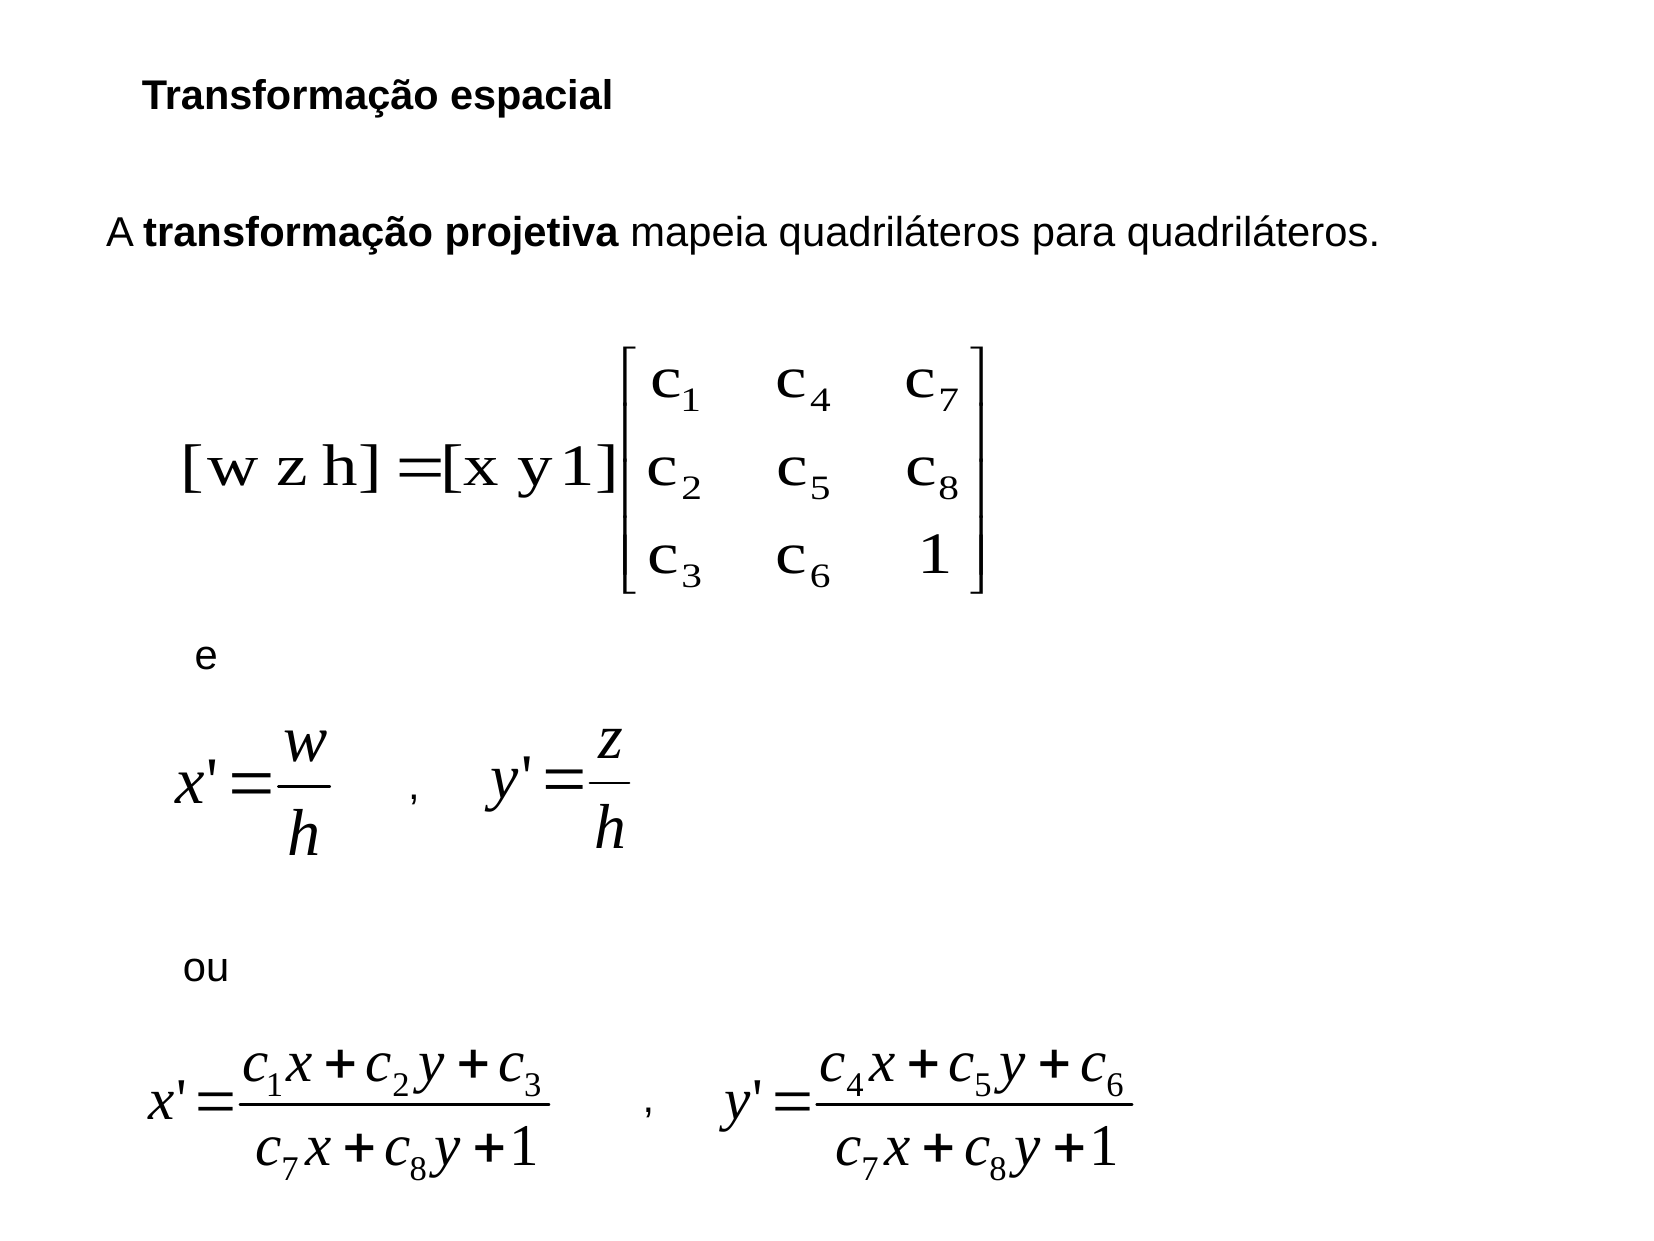

Transformação espacial
A transformação projetiva mapeia quadriláteros para quadriláteros.
e
,
ou
,